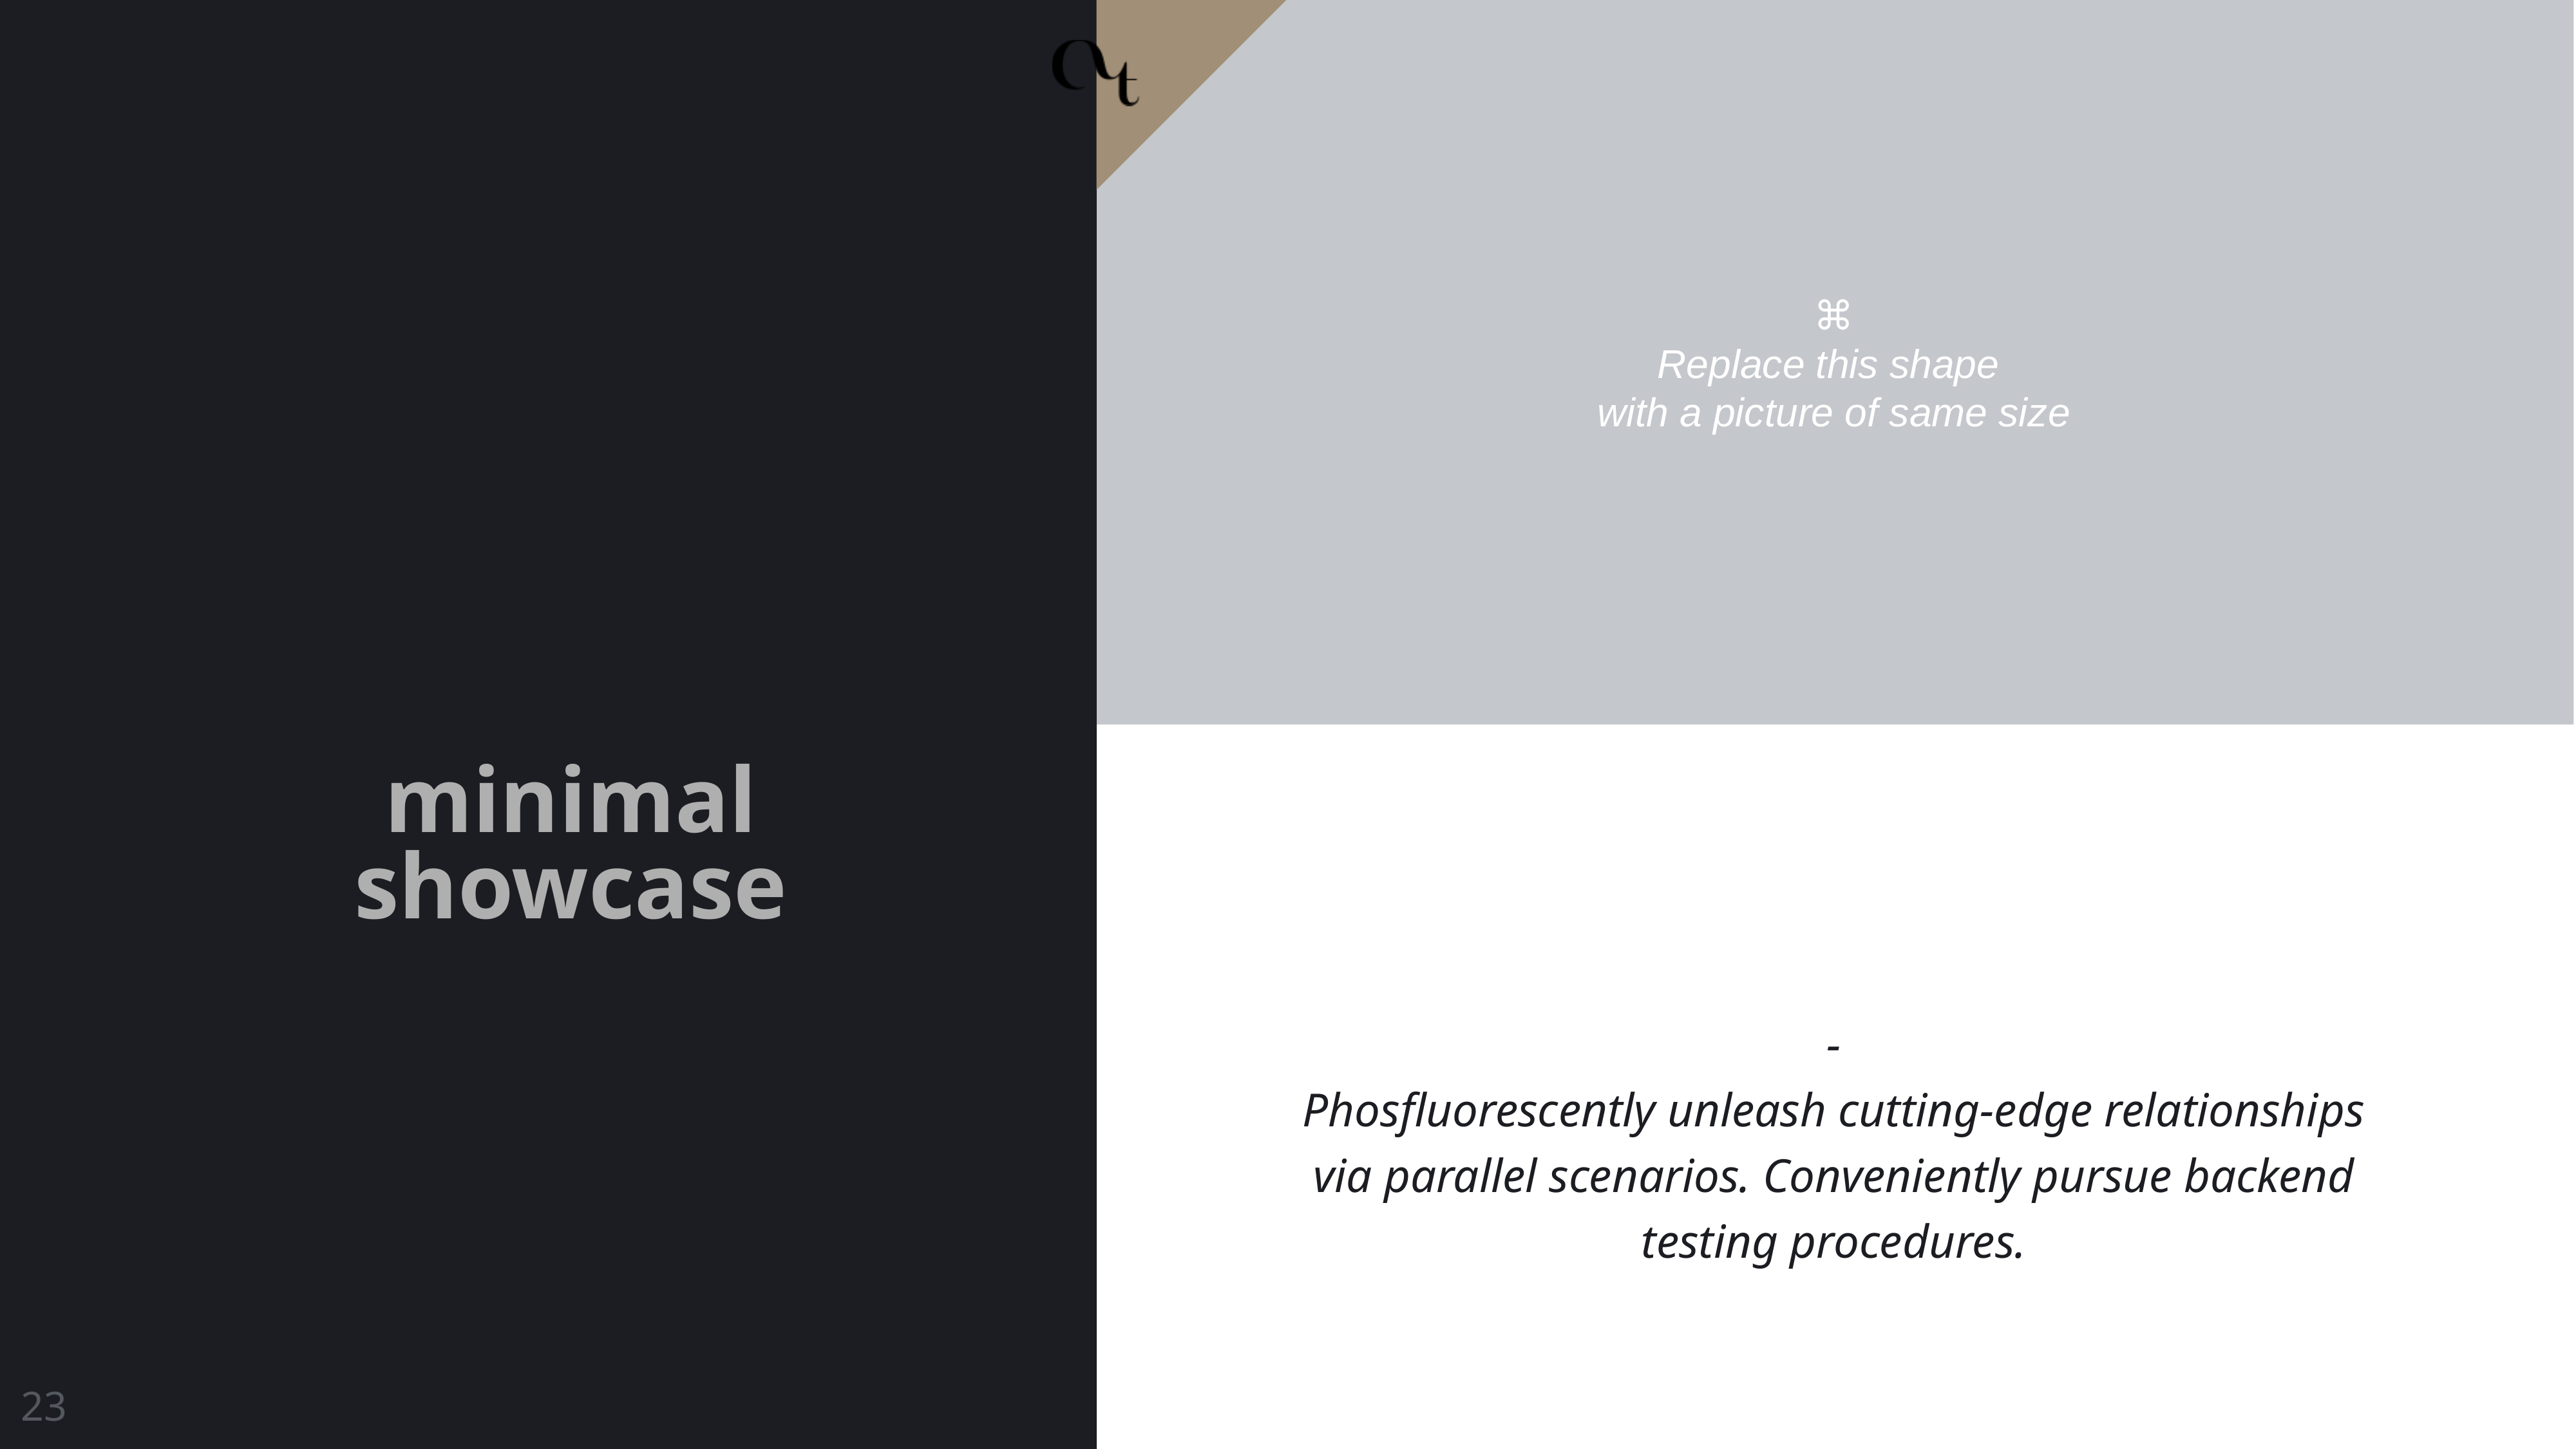

⌘
Replace this shape
with a picture of same size
# minimal showcase
-
Phosfluorescently unleash cutting-edge relationships via parallel scenarios. Conveniently pursue backend testing procedures.